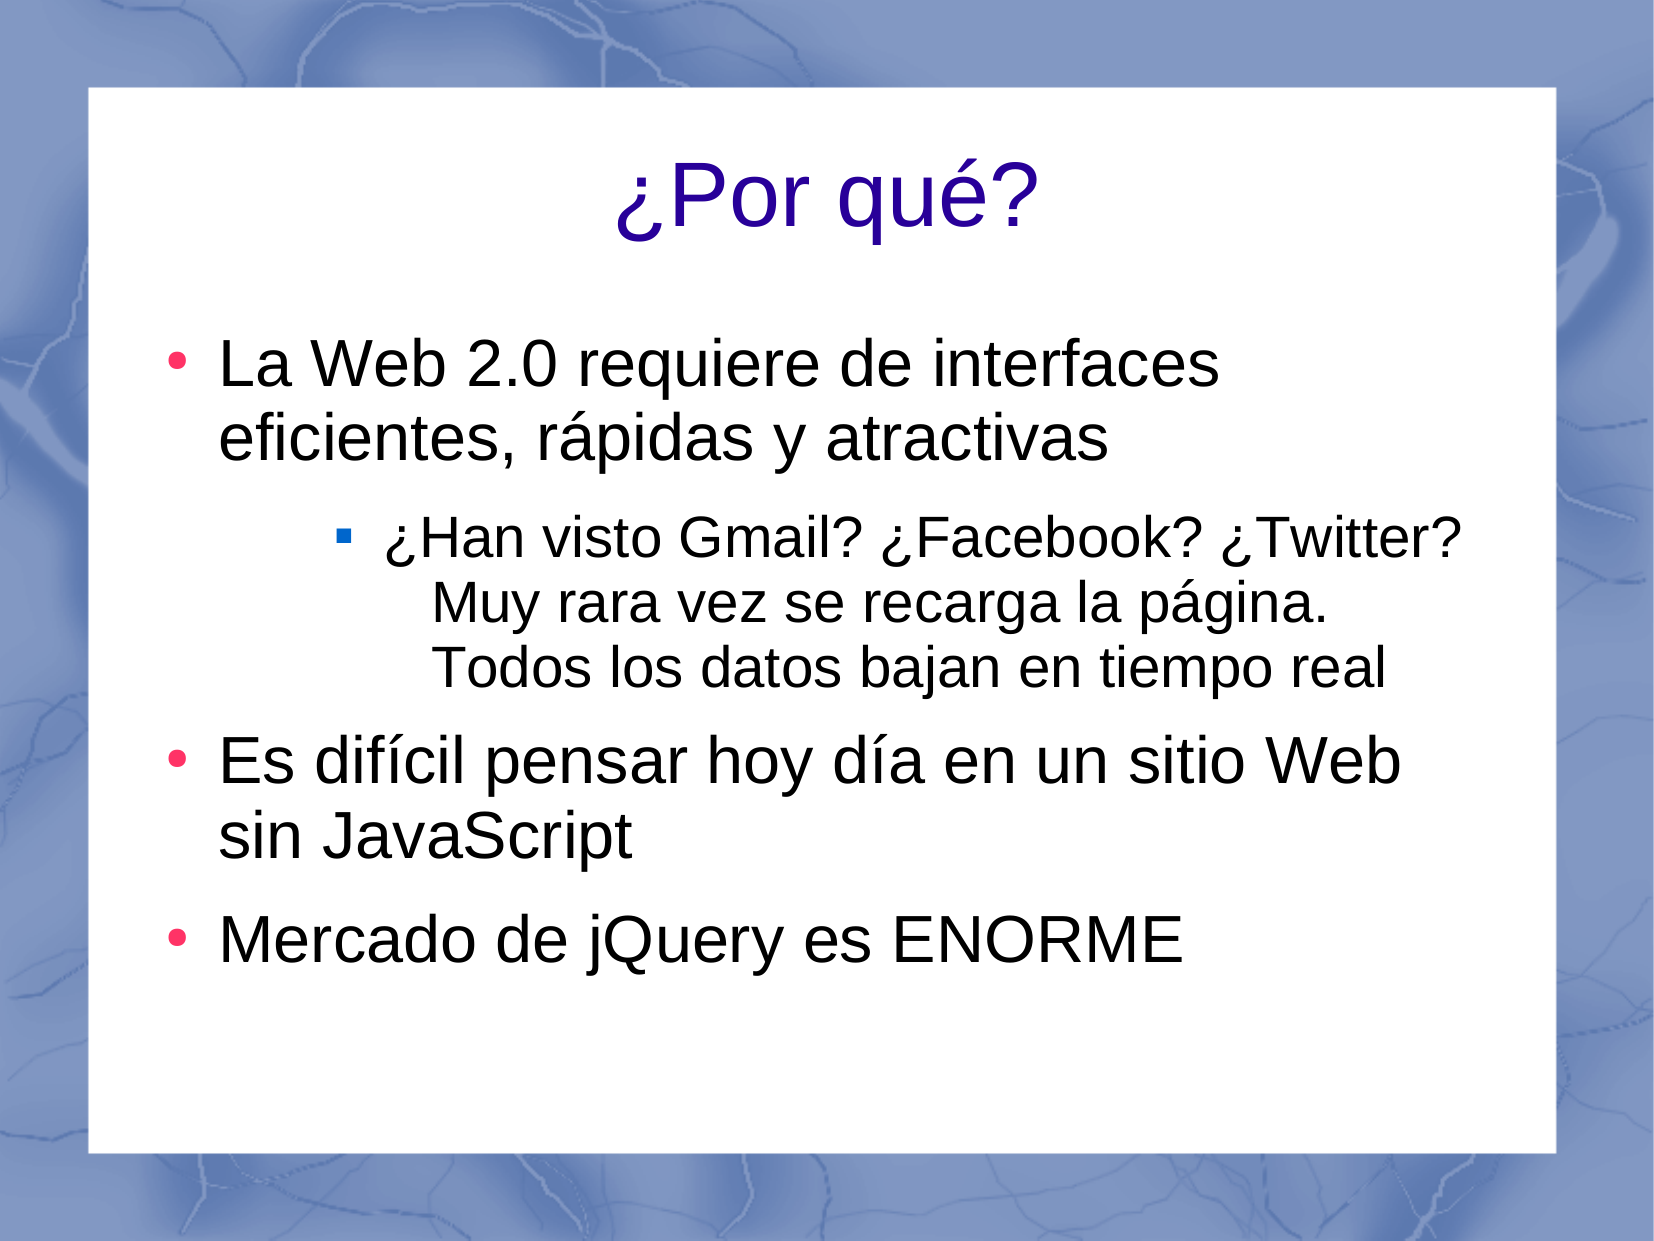

# ¿Por qué?
La Web 2.0 requiere de interfaces eficientes, rápidas y atractivas
¿Han visto Gmail? ¿Facebook? ¿Twitter? Muy rara vez se recarga la página. Todos los datos bajan en tiempo real
Es difícil pensar hoy día en un sitio Web sin JavaScript
Mercado de jQuery es ENORME